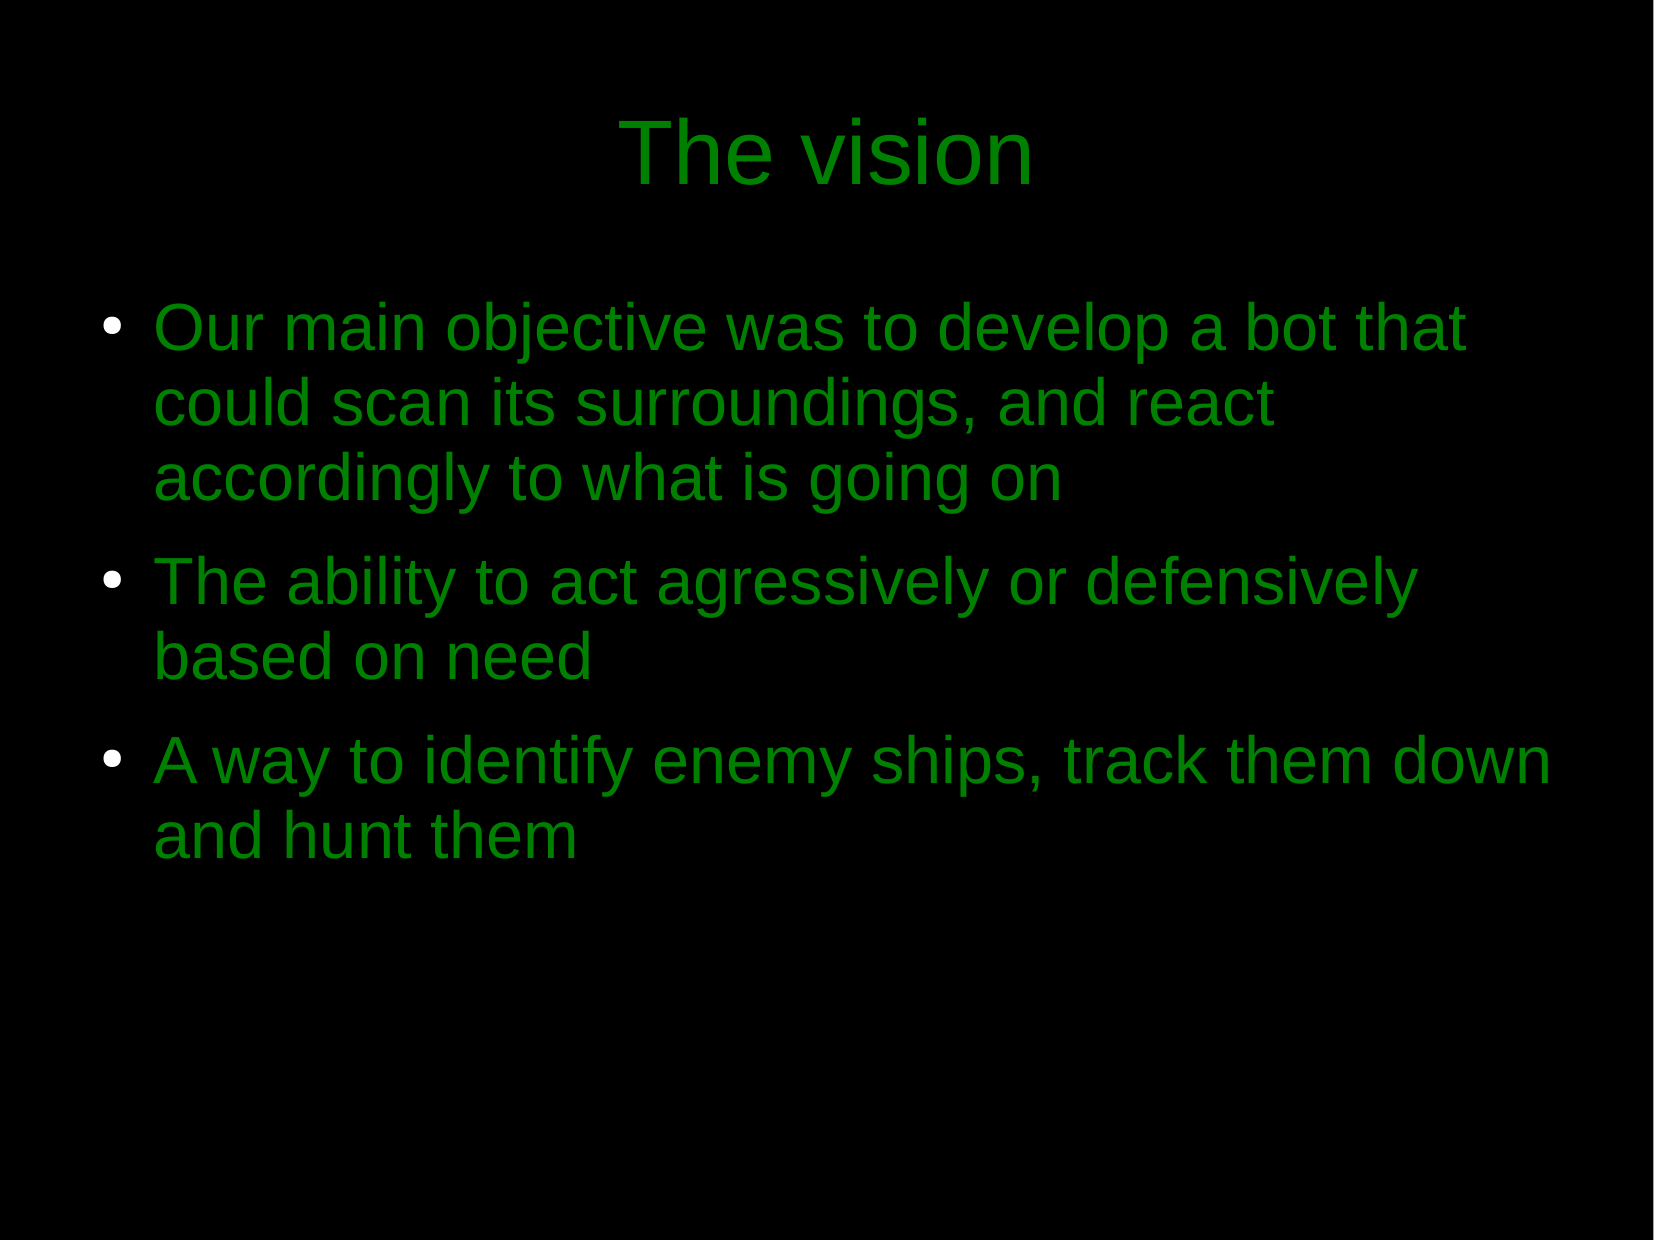

# The vision
Our main objective was to develop a bot that could scan its surroundings, and react accordingly to what is going on
The ability to act agressively or defensively based on need
A way to identify enemy ships, track them down and hunt them